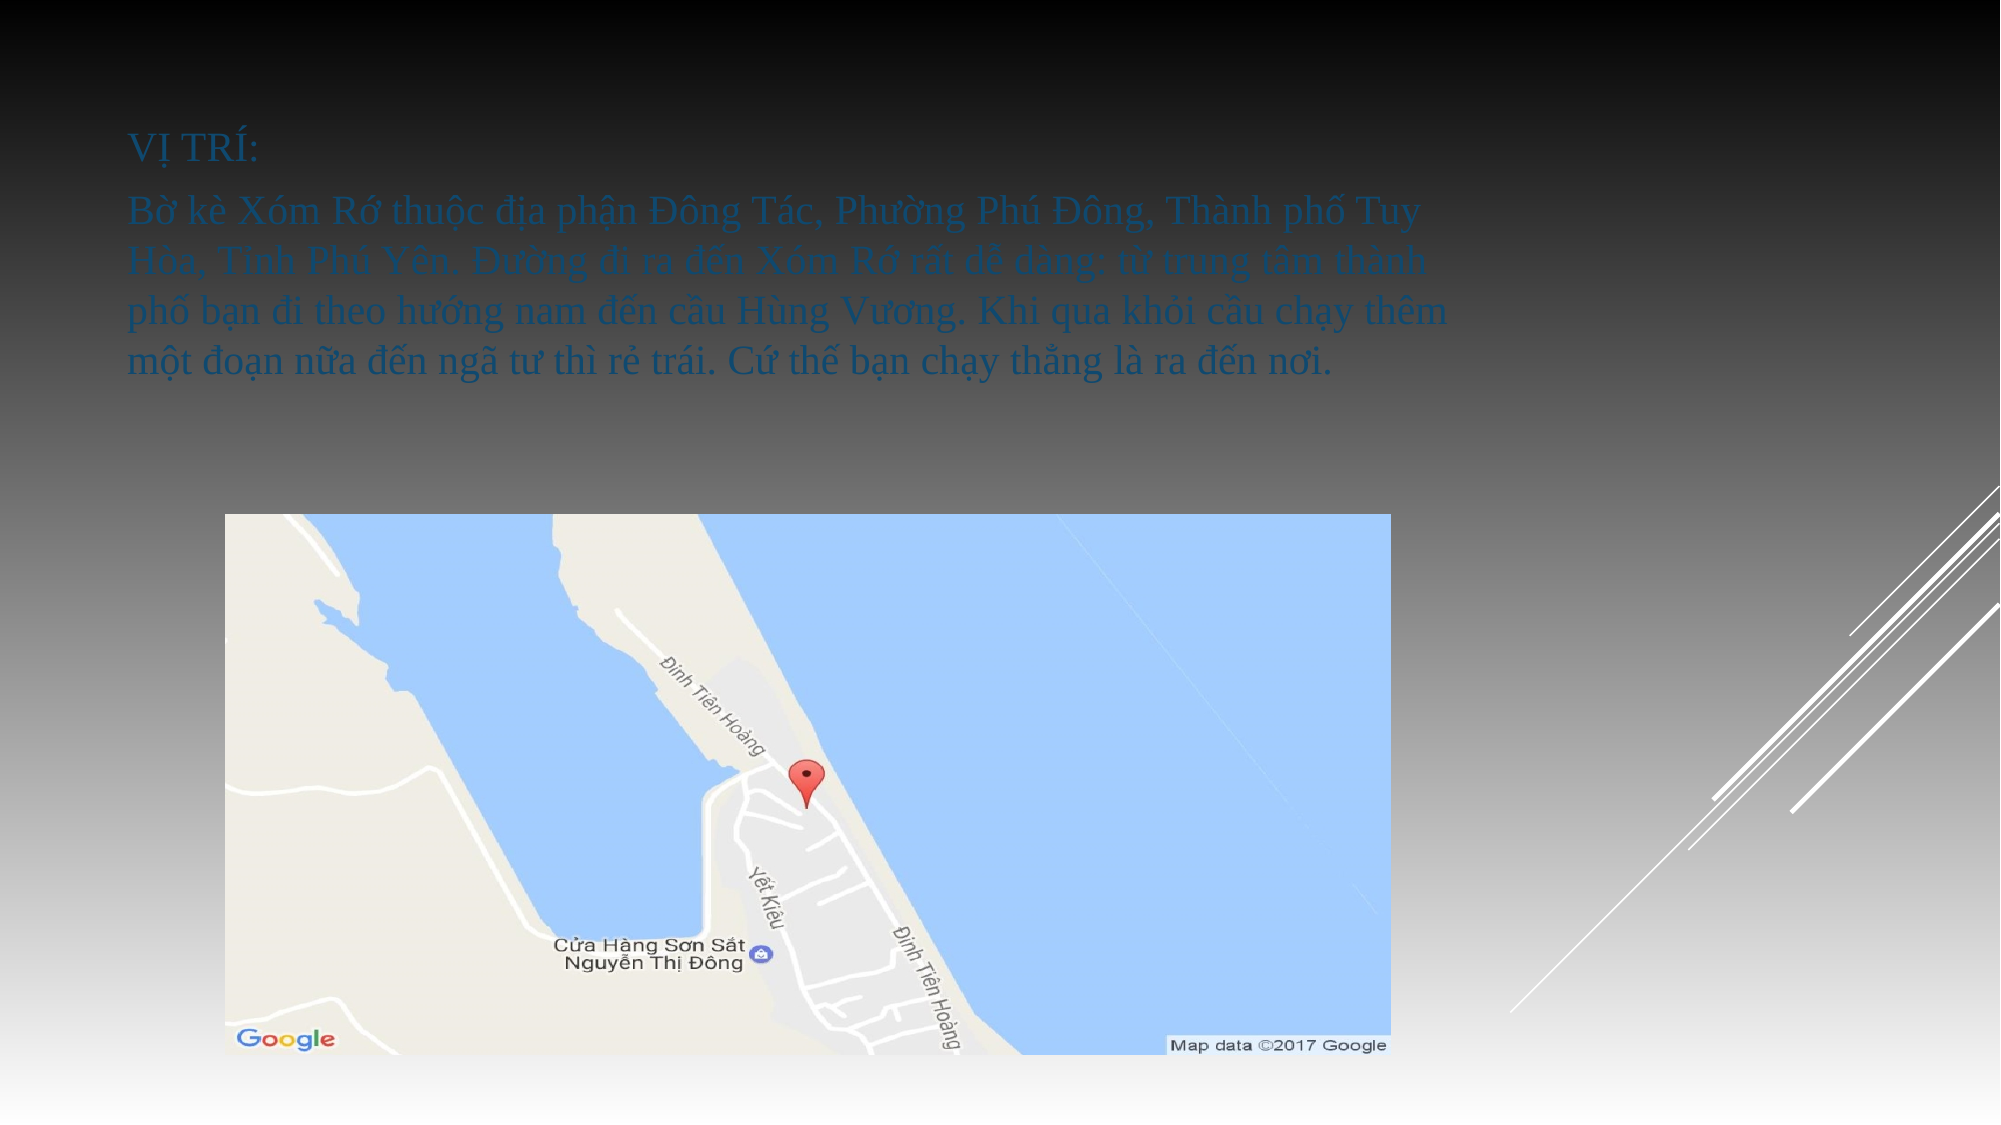

VỊ TRÍ:
Bờ kè Xóm Rớ thuộc địa phận Đông Tác, Phường Phú Đông, Thành phố Tuy Hòa, Tỉnh Phú Yên. Đường đi ra đến Xóm Rớ rất dễ dàng: từ trung tâm thành phố bạn đi theo hướng nam đến cầu Hùng Vương. Khi qua khỏi cầu chạy thêm một đoạn nữa đến ngã tư thì rẻ trái. Cứ thế bạn chạy thẳng là ra đến nơi.
#